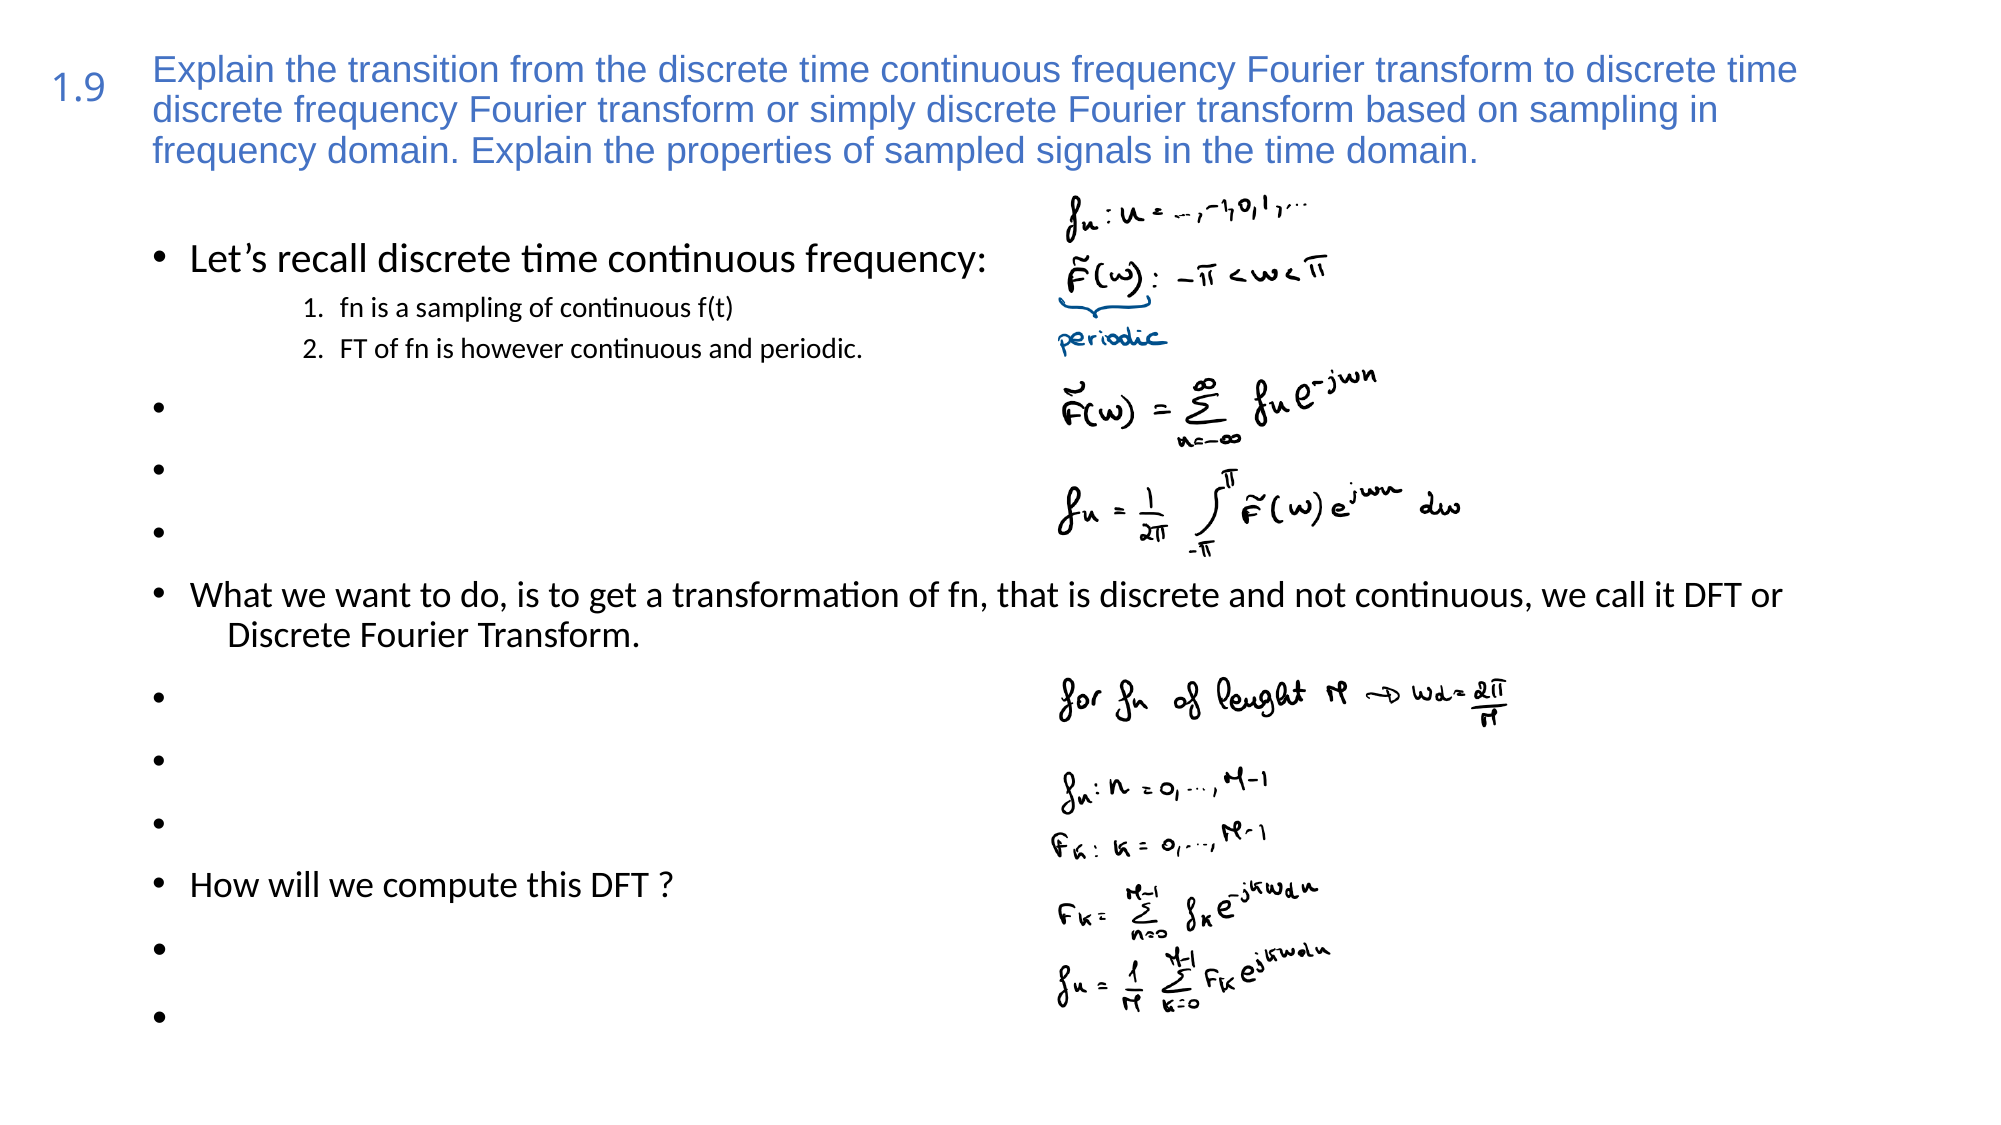

# Explain the transition from the discrete time continuous frequency Fourier transform to discrete time discrete frequency Fourier transform or simply discrete Fourier transform based on sampling in frequency domain. Explain the properties of sampled signals in the time domain.
1.9
Let’s recall discrete time continuous frequency:
fn is a sampling of continuous f(t)
FT of fn is however continuous and periodic.
What we want to do, is to get a transformation of fn, that is discrete and not continuous, we call it DFT or Discrete Fourier Transform.
How will we compute this DFT ?